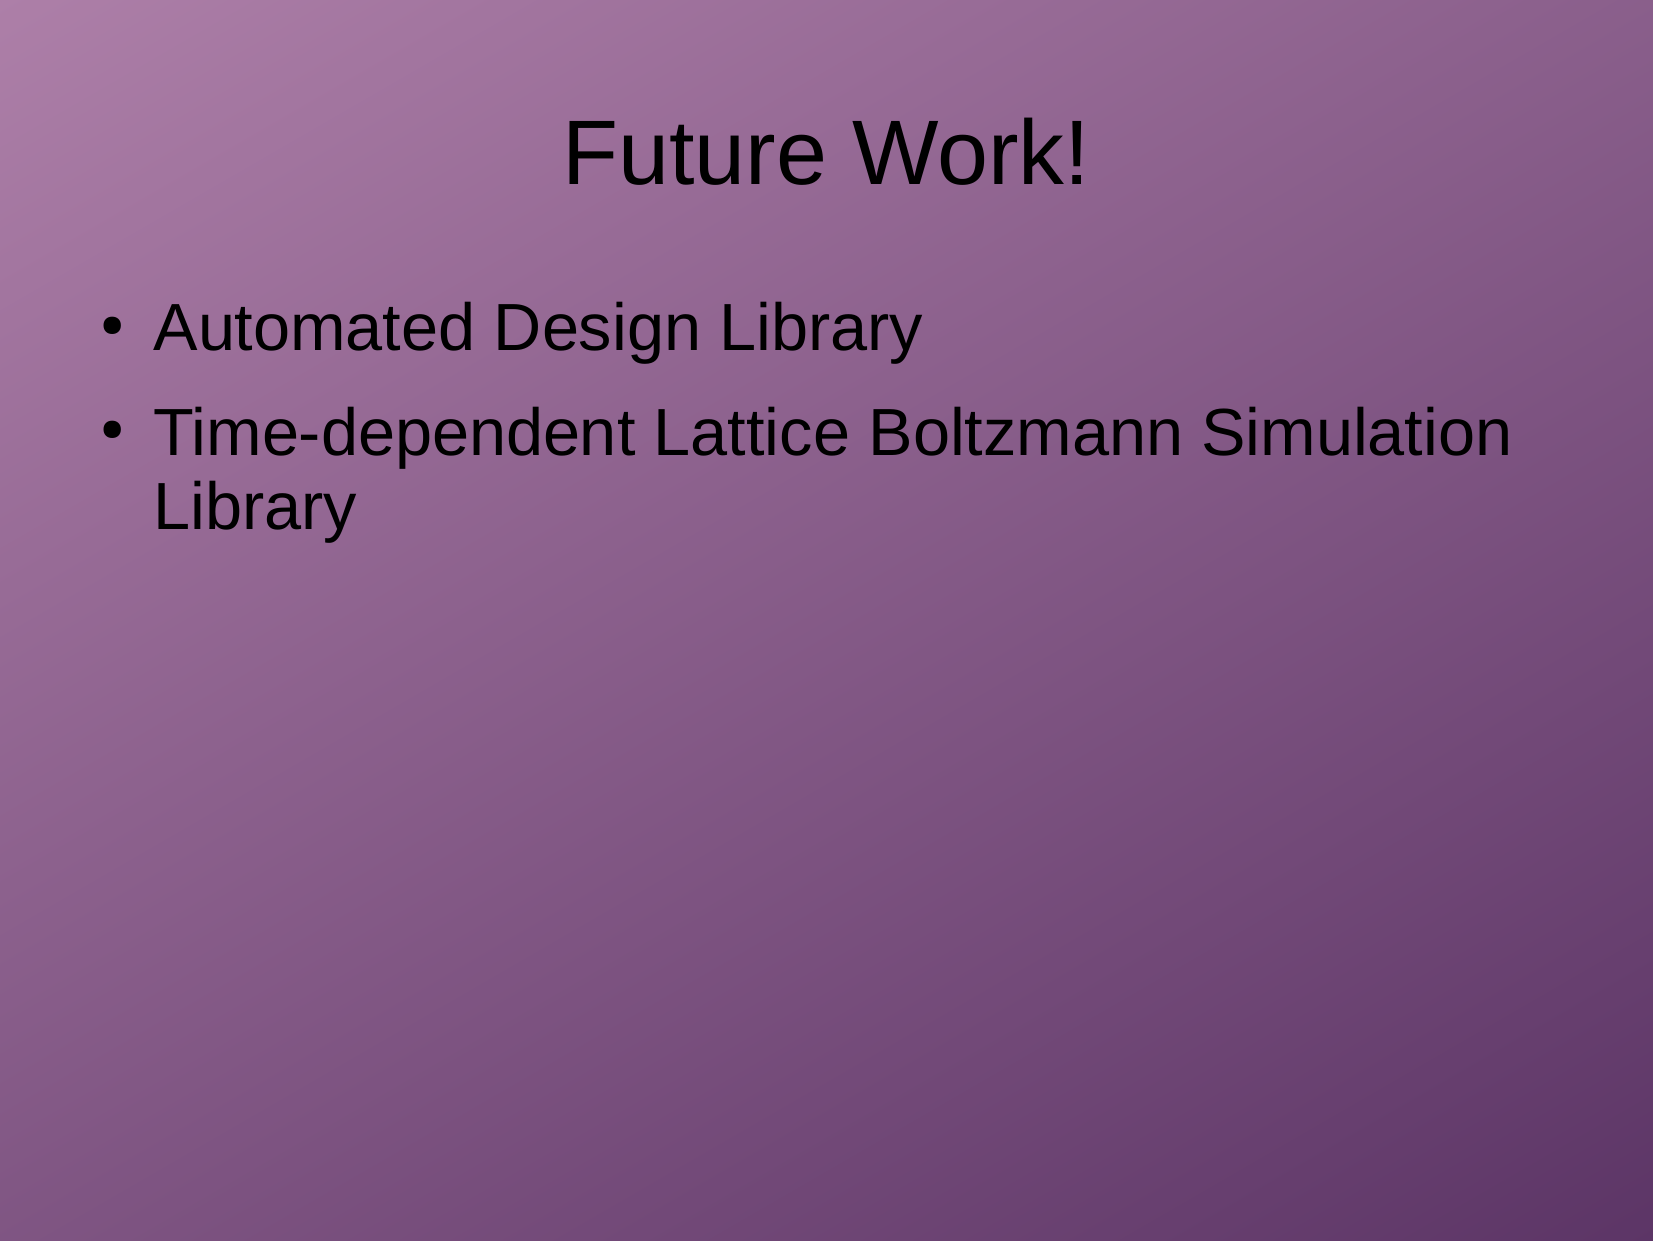

# Future Work!
Automated Design Library
Time-dependent Lattice Boltzmann Simulation Library